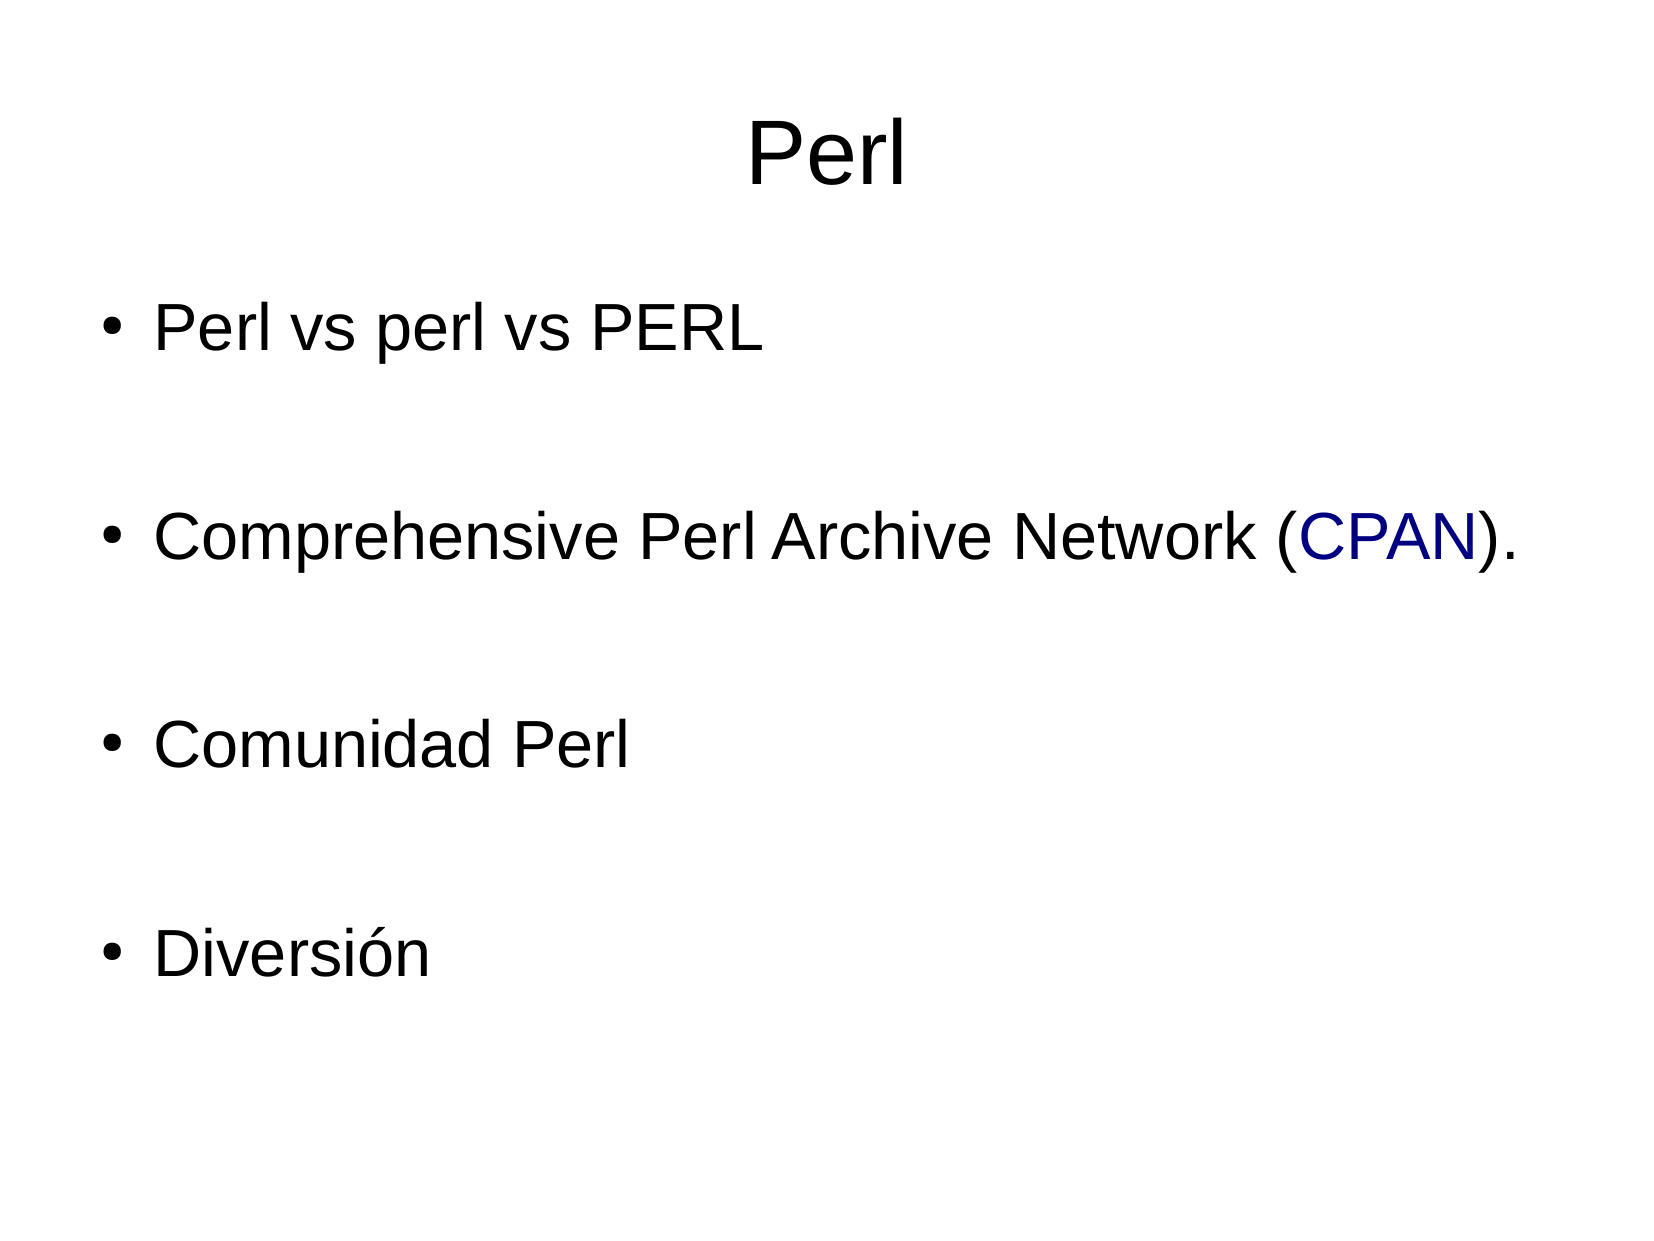

# Perl
Perl vs perl vs PERL
Comprehensive Perl Archive Network (CPAN).
Comunidad Perl
Diversión